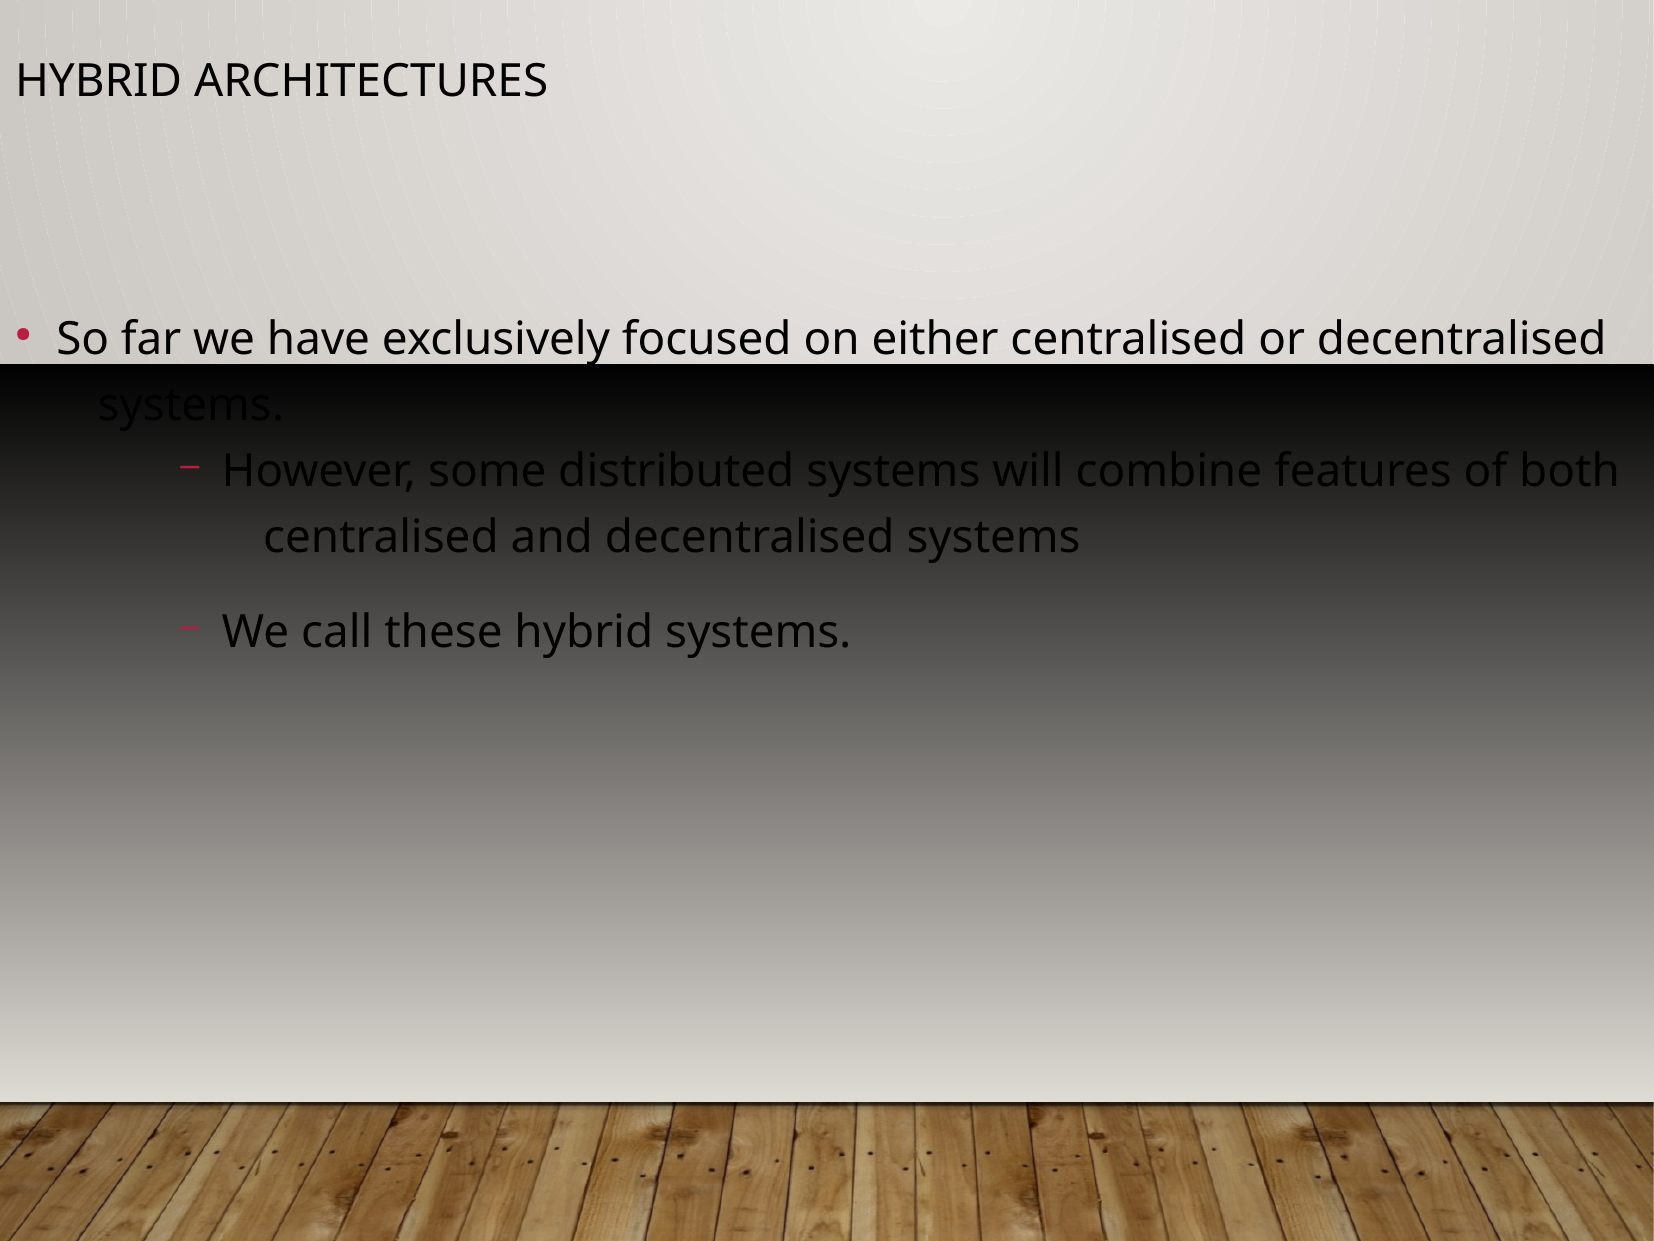

# Hybrid Architectures
So far we have exclusively focused on either centralised or decentralised systems.
However, some distributed systems will combine features of both centralised and decentralised systems
We call these hybrid systems.